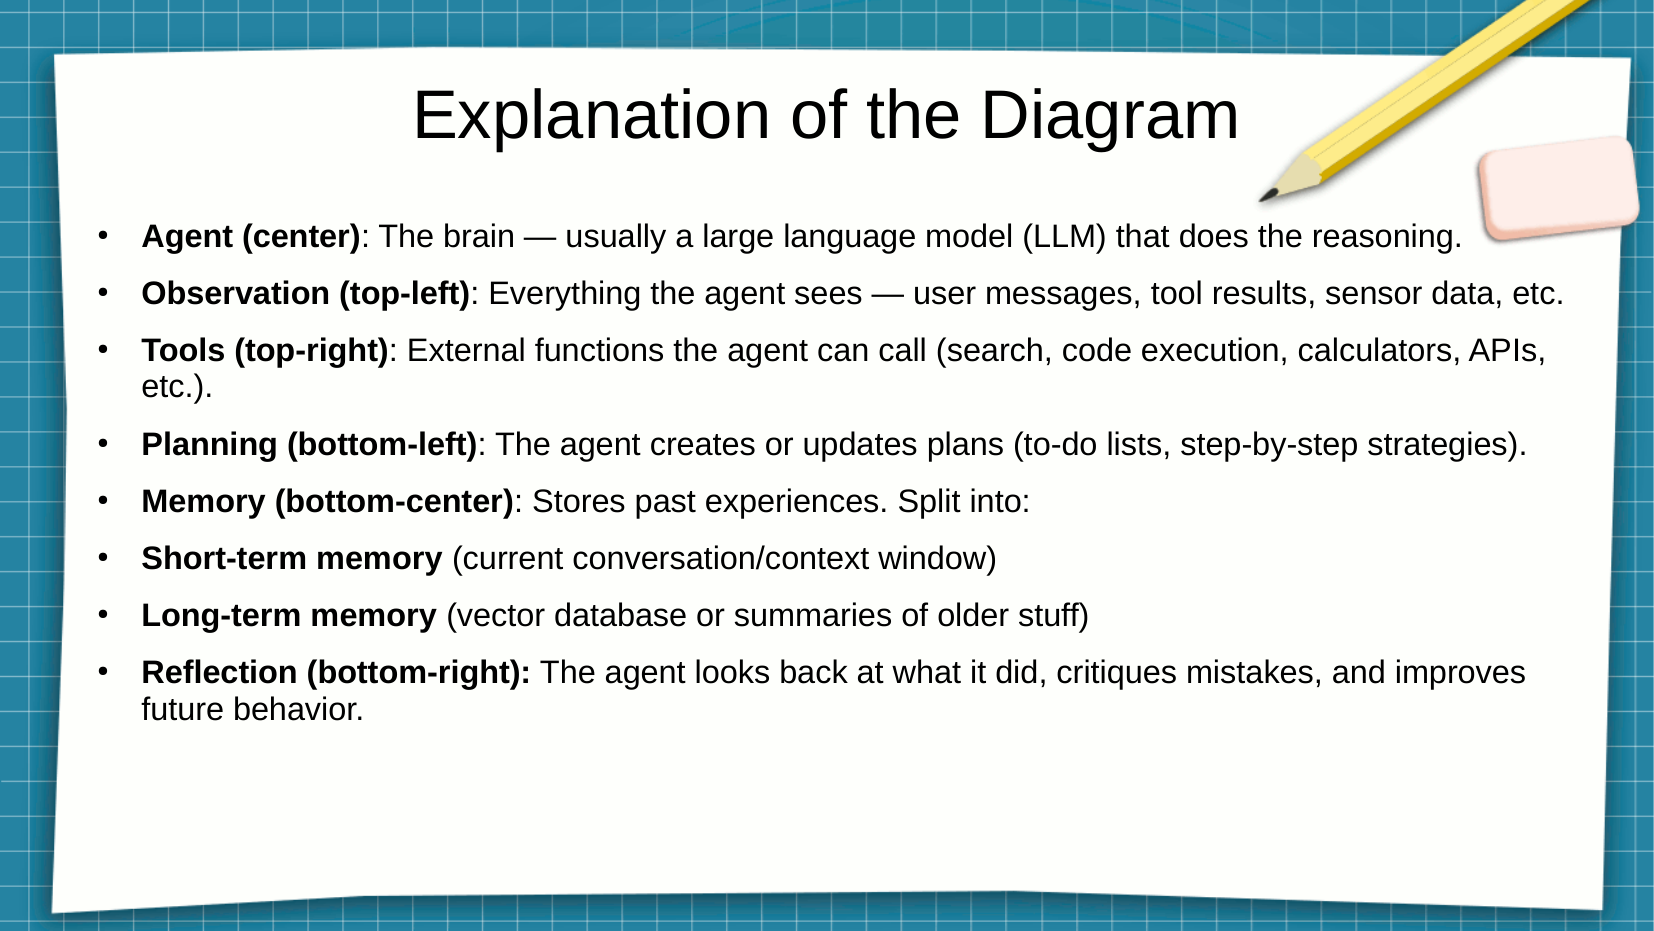

# Explanation of the Diagram
Agent (center): The brain — usually a large language model (LLM) that does the reasoning.
Observation (top-left): Everything the agent sees — user messages, tool results, sensor data, etc.
Tools (top-right): External functions the agent can call (search, code execution, calculators, APIs, etc.).
Planning (bottom-left): The agent creates or updates plans (to-do lists, step-by-step strategies).
Memory (bottom-center): Stores past experiences. Split into:
Short-term memory (current conversation/context window)
Long-term memory (vector database or summaries of older stuff)
Reflection (bottom-right): The agent looks back at what it did, critiques mistakes, and improves future behavior.